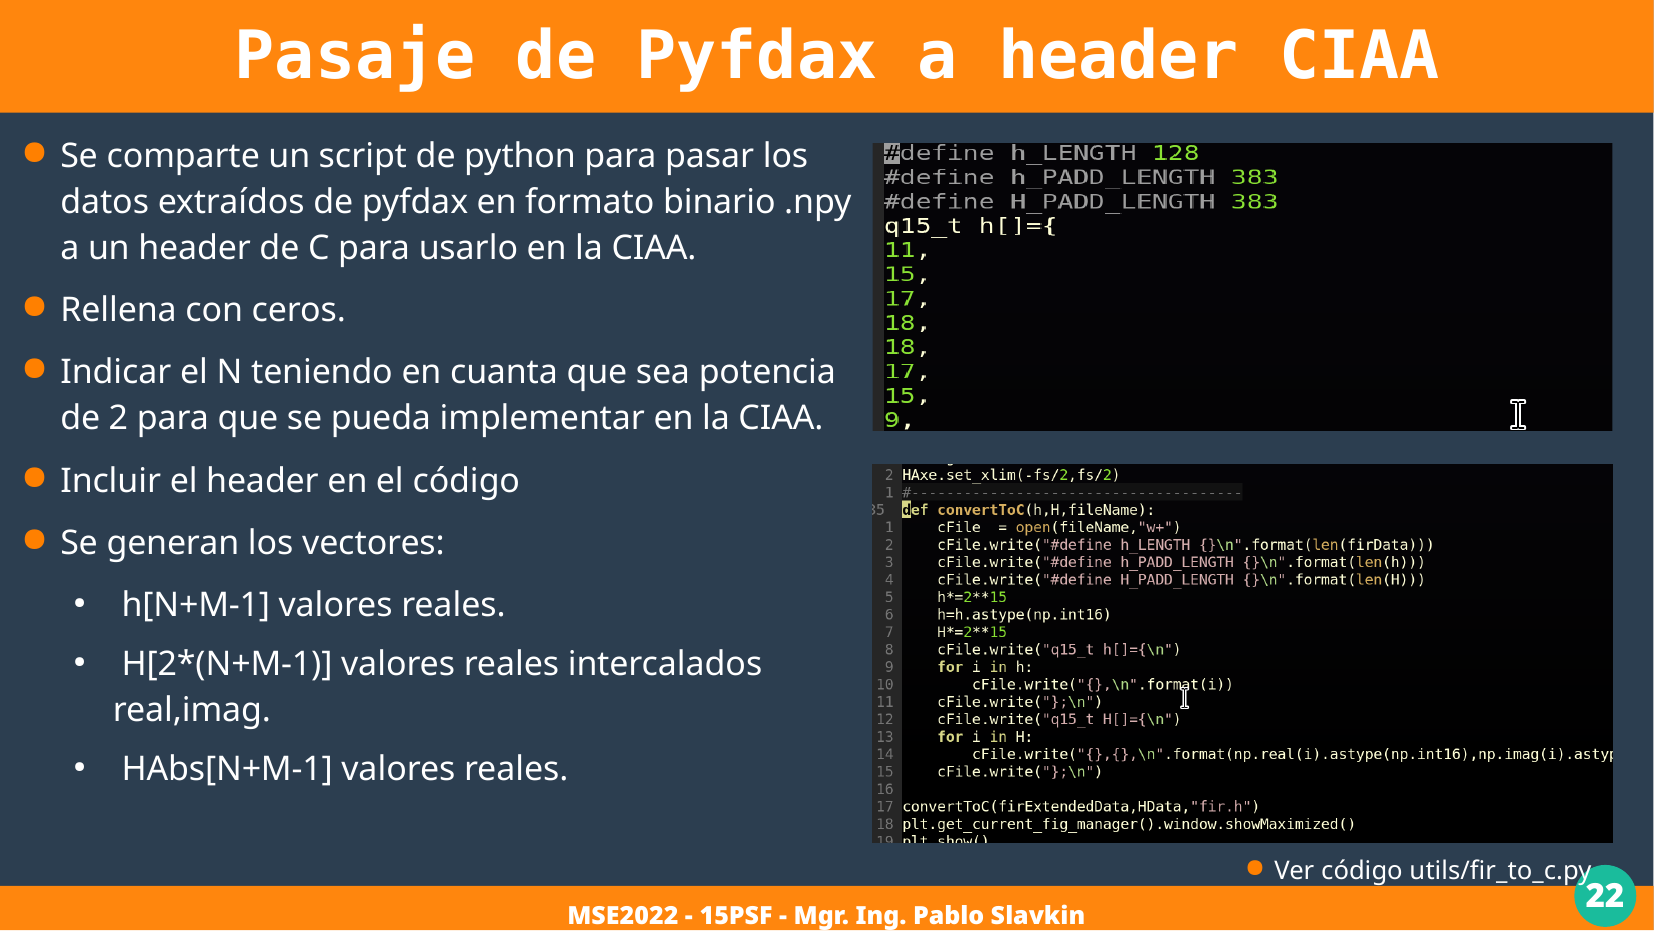

Pasaje de Pyfdax a header CIAA
# Se comparte un script de python para pasar los datos extraídos de pyfdax en formato binario .npy a un header de C para usarlo en la CIAA.
Rellena con ceros.
Indicar el N teniendo en cuanta que sea potencia de 2 para que se pueda implementar en la CIAA.
Incluir el header en el código
Se generan los vectores:
 h[N+M-1] valores reales.
 H[2*(N+M-1)] valores reales intercalados real,imag.
 HAbs[N+M-1] valores reales.
Ver código utils/fir_to_c.py
MSE2022 - 15PSF - Mgr. Ing. Pablo Slavkin